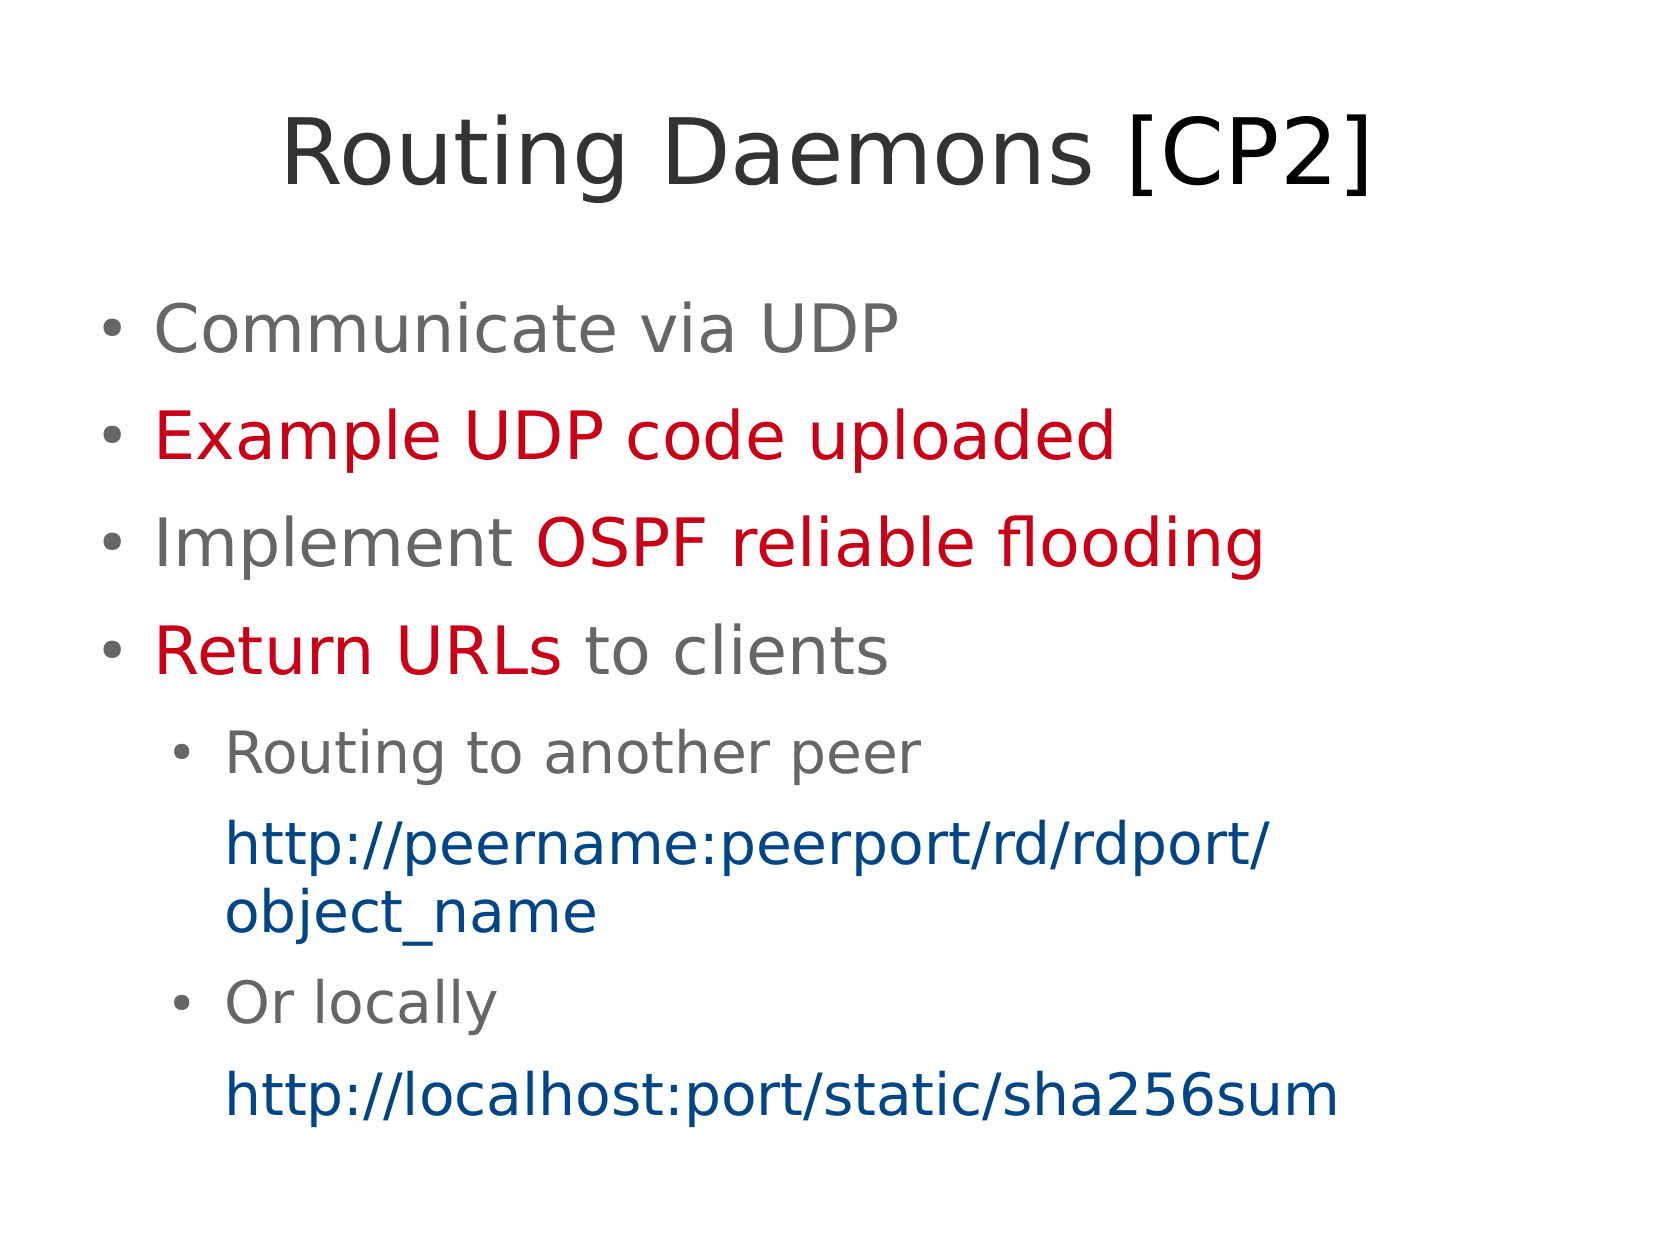

# Routing Daemons [CP2]
Communicate via UDP
Example UDP code uploaded
Implement OSPF reliable flooding
Return URLs to clients
Routing to another peer
http://peername:peerport/rd/rdport/object_name
Or locally
http://localhost:port/static/sha256sum